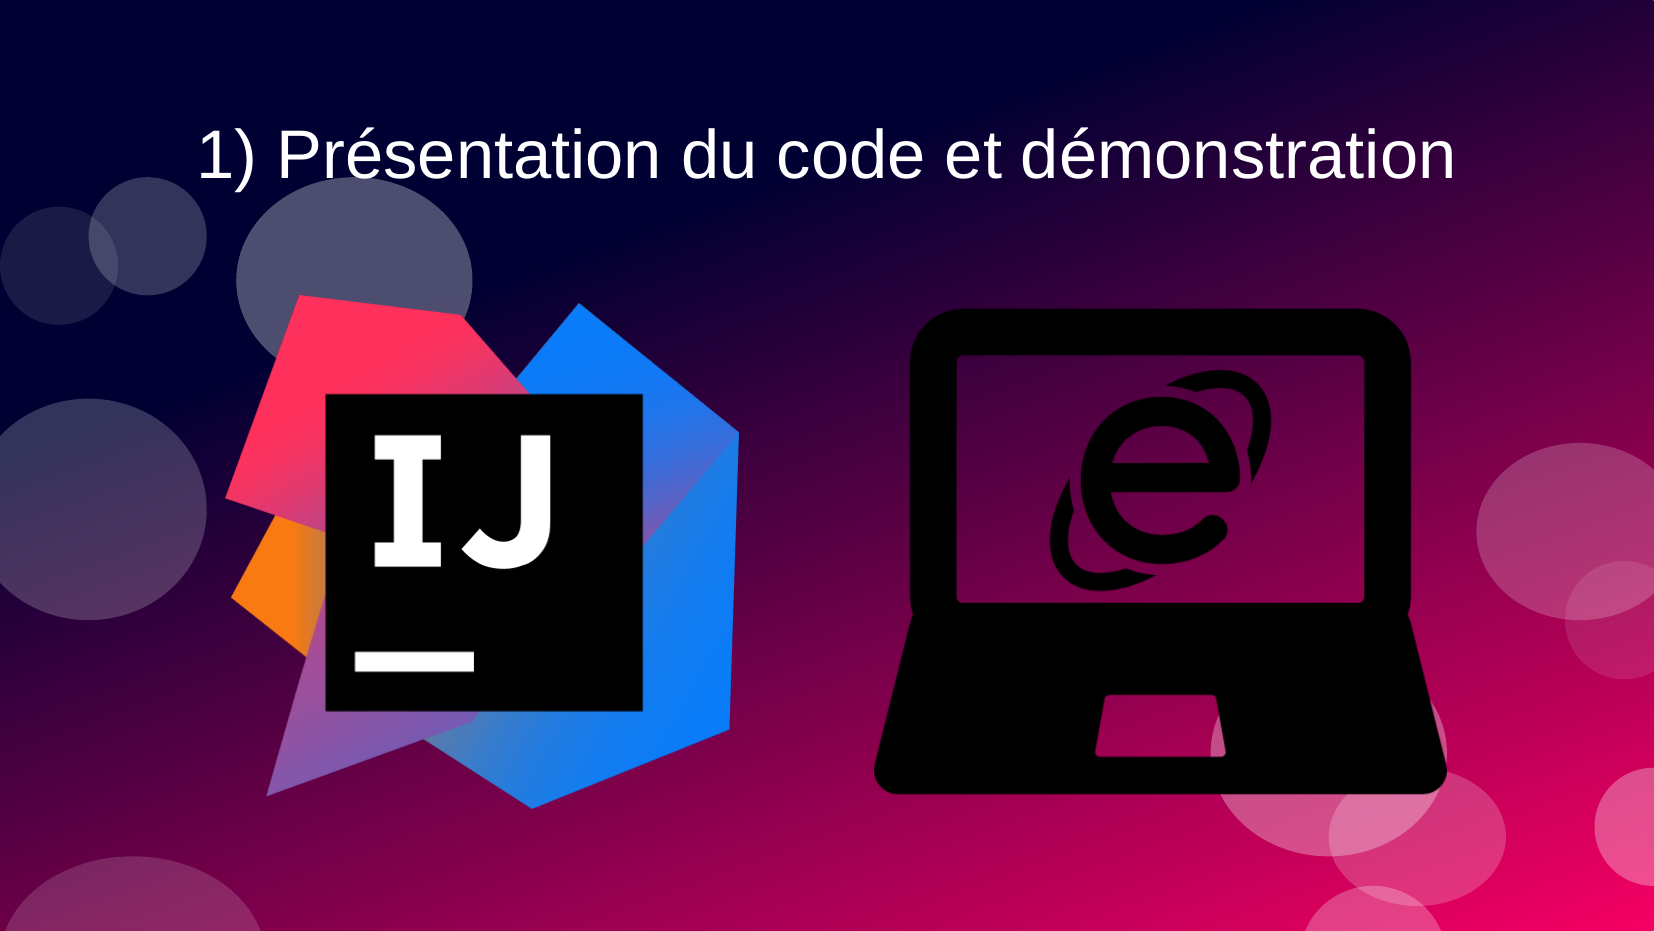

# 1) Présentation du code et démonstration